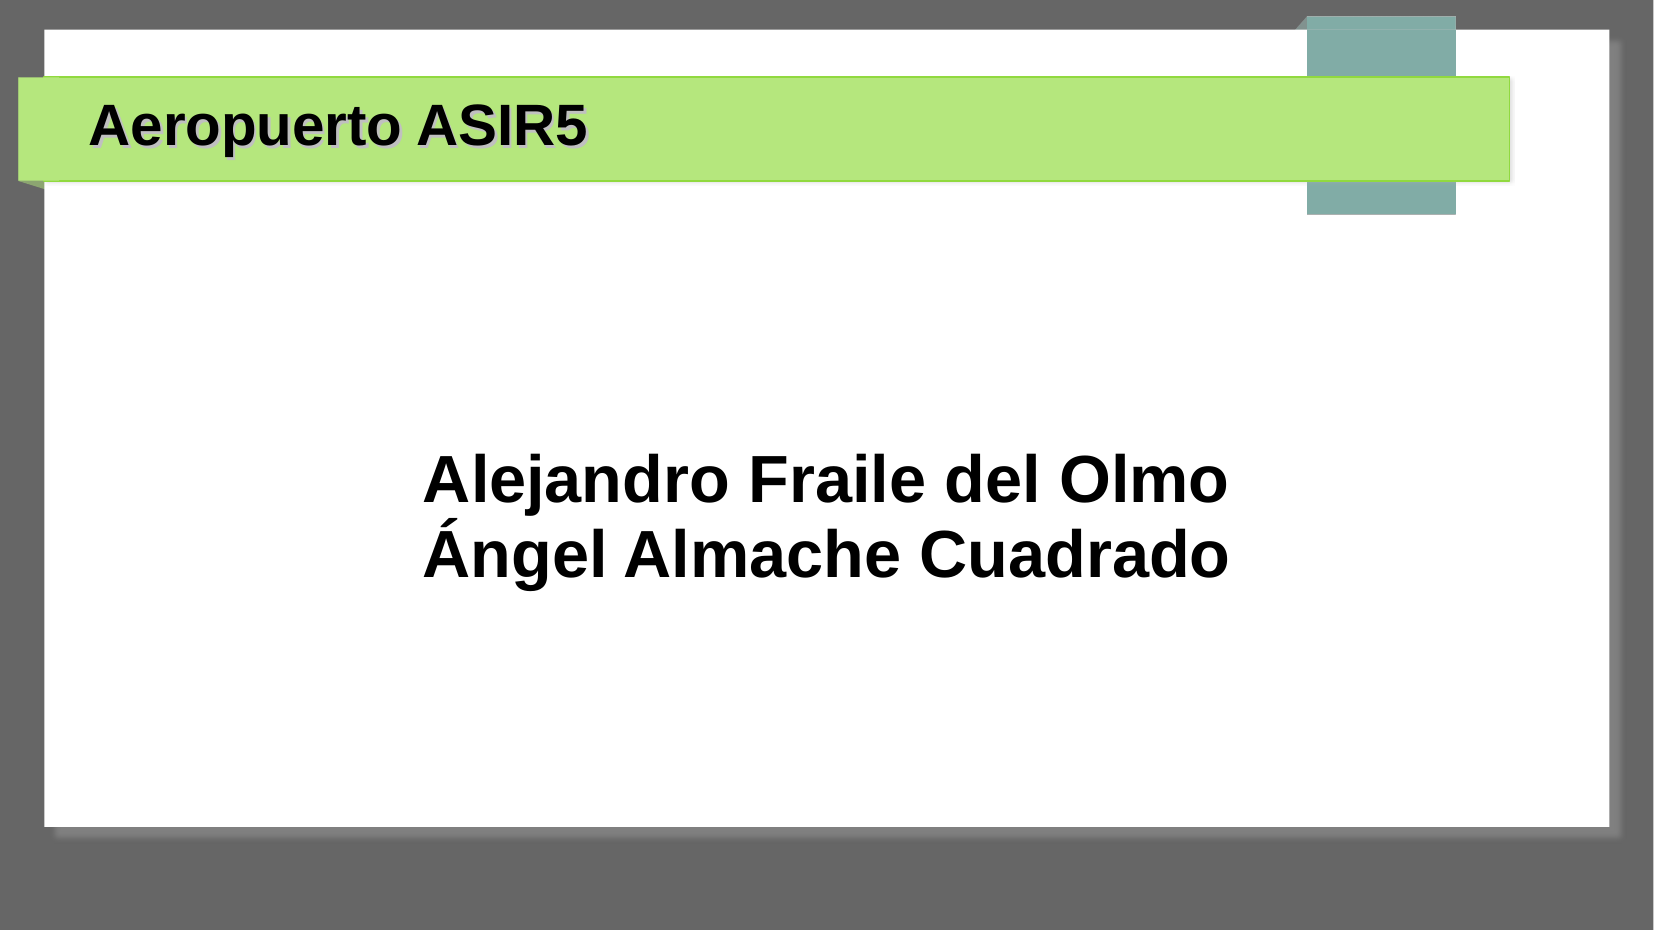

# Aeropuerto ASIR5
Alejandro Fraile del Olmo
Ángel Almache Cuadrado